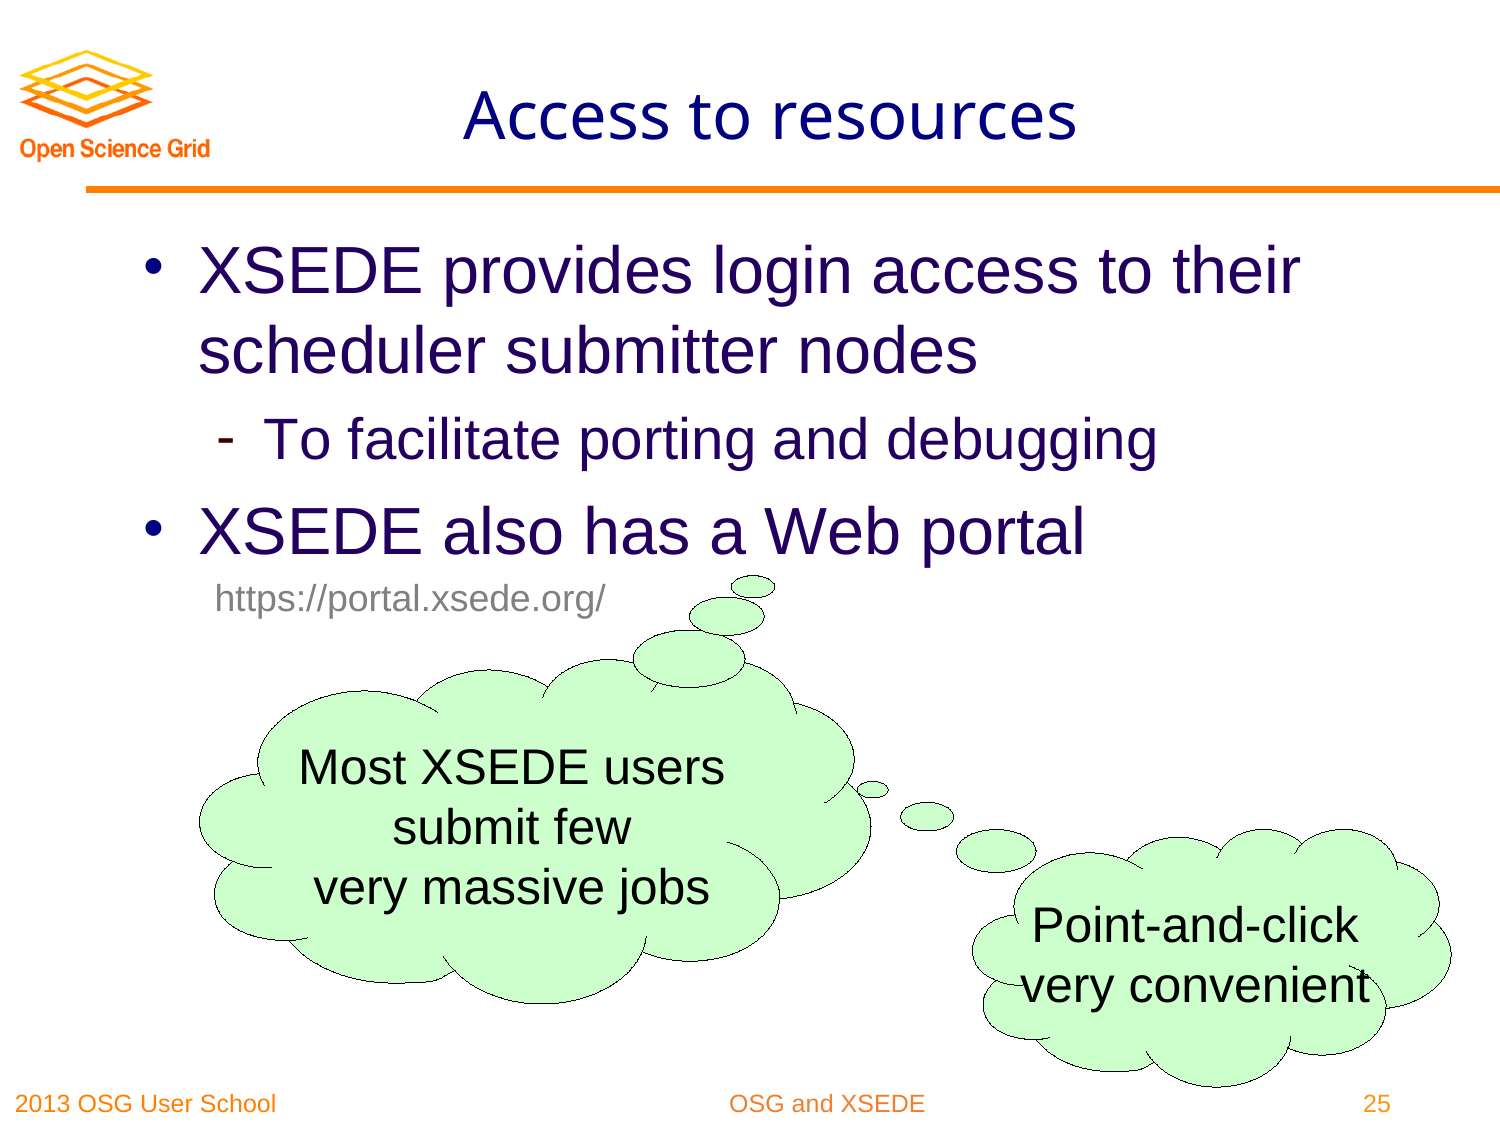

# Access to resources
XSEDE provides login access to their scheduler submitter nodes
To facilitate porting and debugging
XSEDE also has a Web portal
https://portal.xsede.org/
Most XSEDE users
submit few
very massive jobs
Point-and-click
very convenient
25